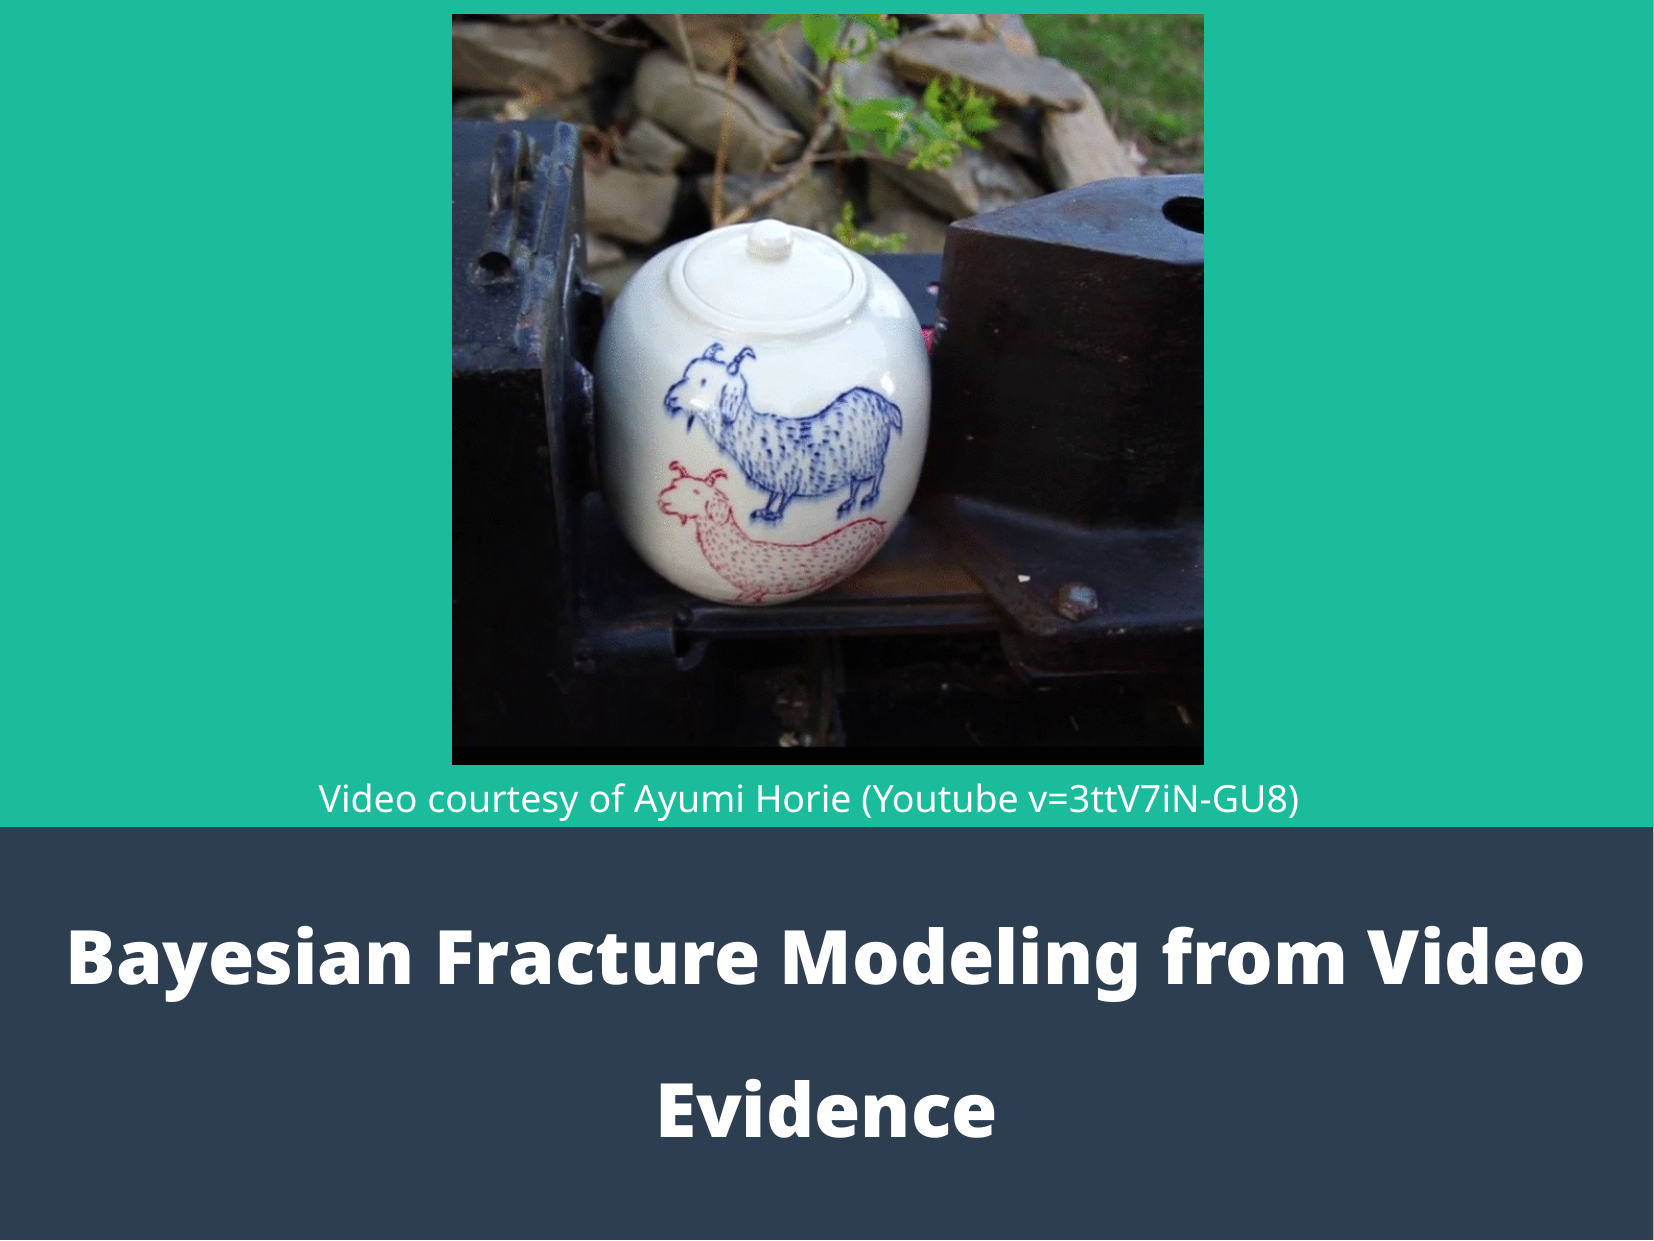

Video courtesy of Ayumi Horie (Youtube v=3ttV7iN-GU8)
# Bayesian Fracture Modeling from Video Evidence